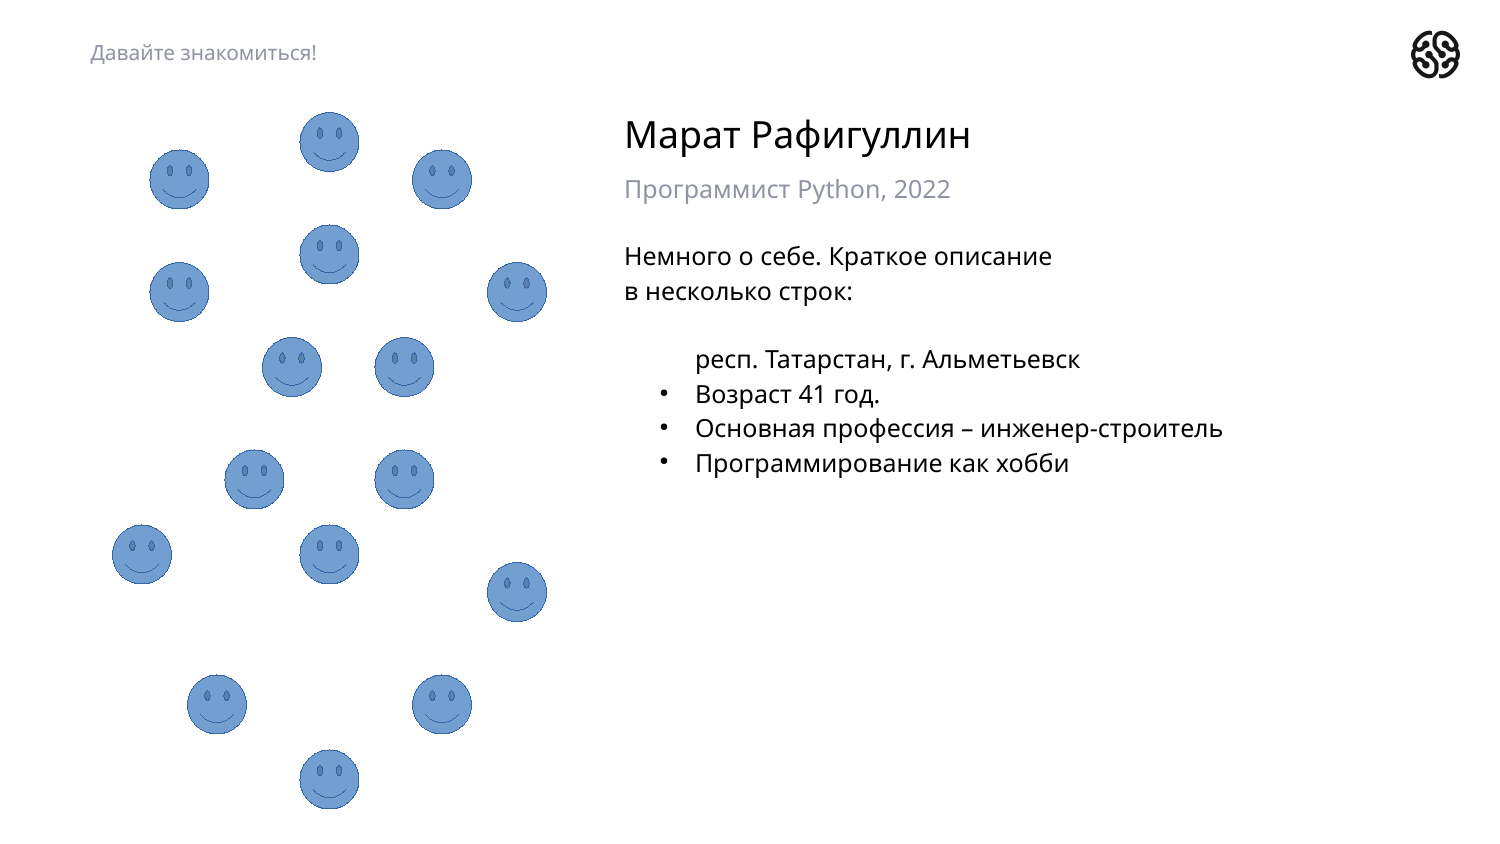

# Давайте знакомиться!
Марат Рафигуллин
Программист Python, 2022
Немного о себе. Краткое описание
в несколько строк:
респ. Татарстан, г. Альметьевск
Возраст 41 год.
Основная профессия – инженер-строитель
Программирование как хобби